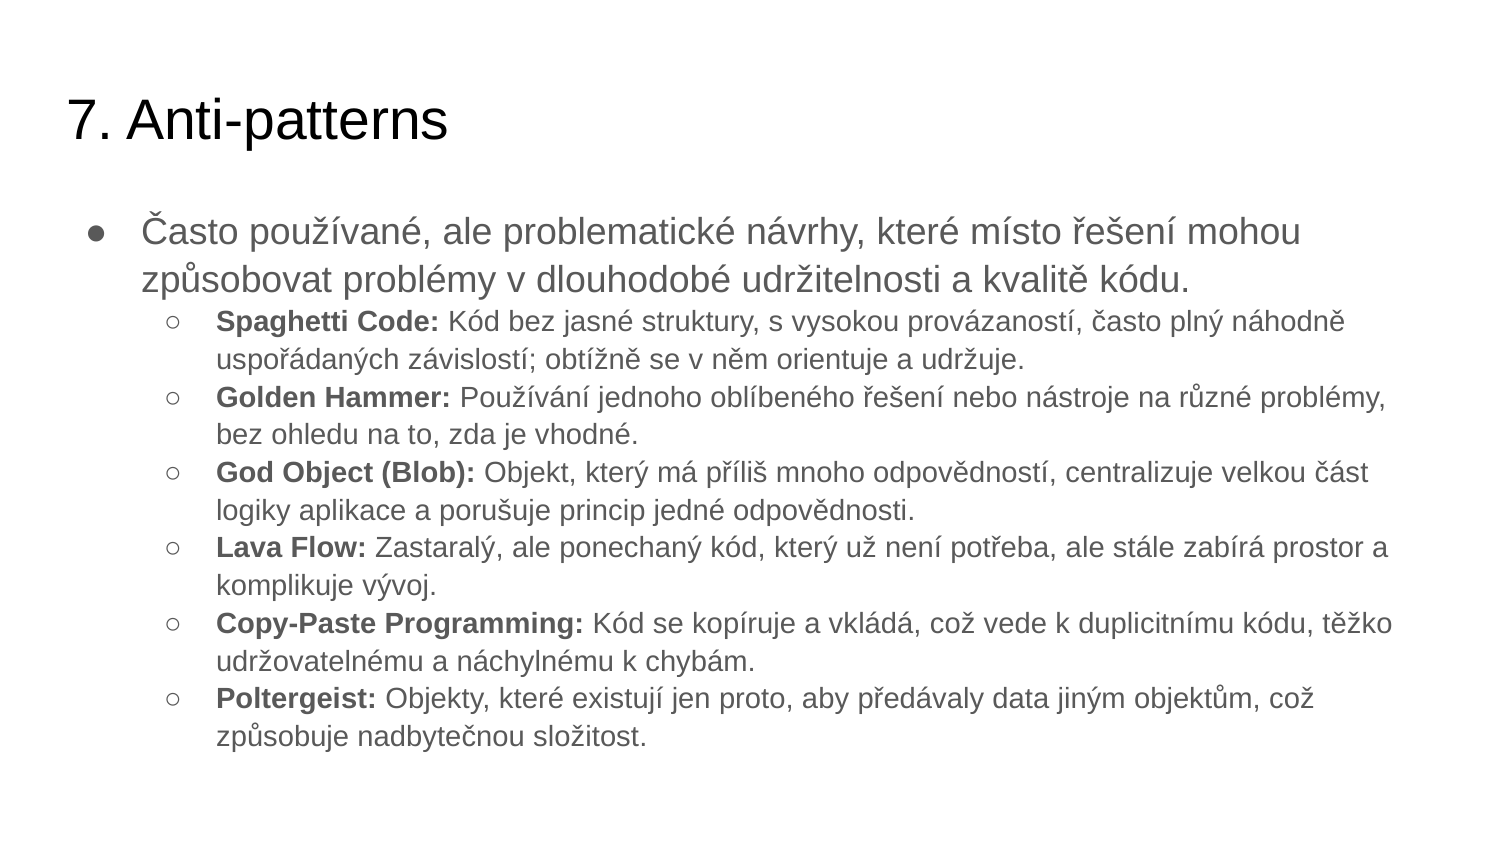

# 7. Anti-patterns
Často používané, ale problematické návrhy, které místo řešení mohou způsobovat problémy v dlouhodobé udržitelnosti a kvalitě kódu.
Spaghetti Code: Kód bez jasné struktury, s vysokou provázaností, často plný náhodně uspořádaných závislostí; obtížně se v něm orientuje a udržuje.
Golden Hammer: Používání jednoho oblíbeného řešení nebo nástroje na různé problémy, bez ohledu na to, zda je vhodné.
God Object (Blob): Objekt, který má příliš mnoho odpovědností, centralizuje velkou část logiky aplikace a porušuje princip jedné odpovědnosti.
Lava Flow: Zastaralý, ale ponechaný kód, který už není potřeba, ale stále zabírá prostor a komplikuje vývoj.
Copy-Paste Programming: Kód se kopíruje a vkládá, což vede k duplicitnímu kódu, těžko udržovatelnému a náchylnému k chybám.
Poltergeist: Objekty, které existují jen proto, aby předávaly data jiným objektům, což způsobuje nadbytečnou složitost.